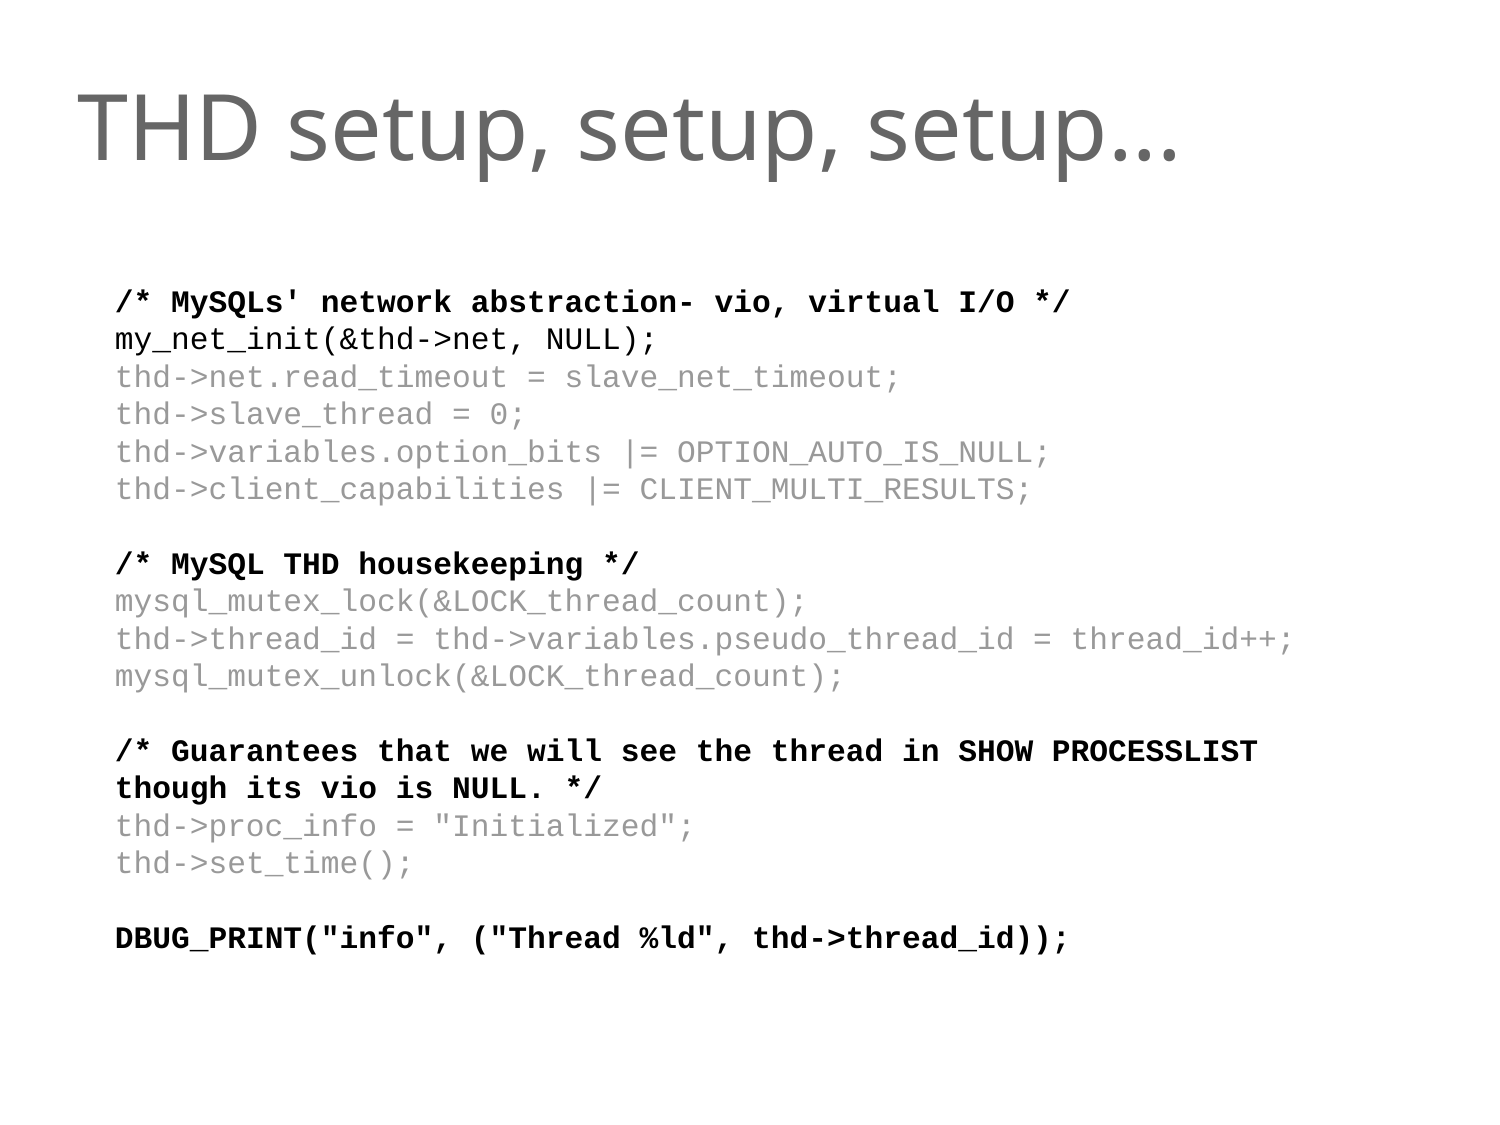

# THD setup, setup, setup...
 /* MySQLs' network abstraction- vio, virtual I/O */
 my_net_init(&thd->net, NULL);
 thd->net.read_timeout = slave_net_timeout;
 thd->slave_thread = 0;
 thd->variables.option_bits |= OPTION_AUTO_IS_NULL;
 thd->client_capabilities |= CLIENT_MULTI_RESULTS;
 /* MySQL THD housekeeping */
 mysql_mutex_lock(&LOCK_thread_count);
 thd->thread_id = thd->variables.pseudo_thread_id = thread_id++;
 mysql_mutex_unlock(&LOCK_thread_count);
 /* Guarantees that we will see the thread in SHOW PROCESSLIST
 though its vio is NULL. */
 thd->proc_info = "Initialized";
 thd->set_time();
 DBUG_PRINT("info", ("Thread %ld", thd->thread_id));